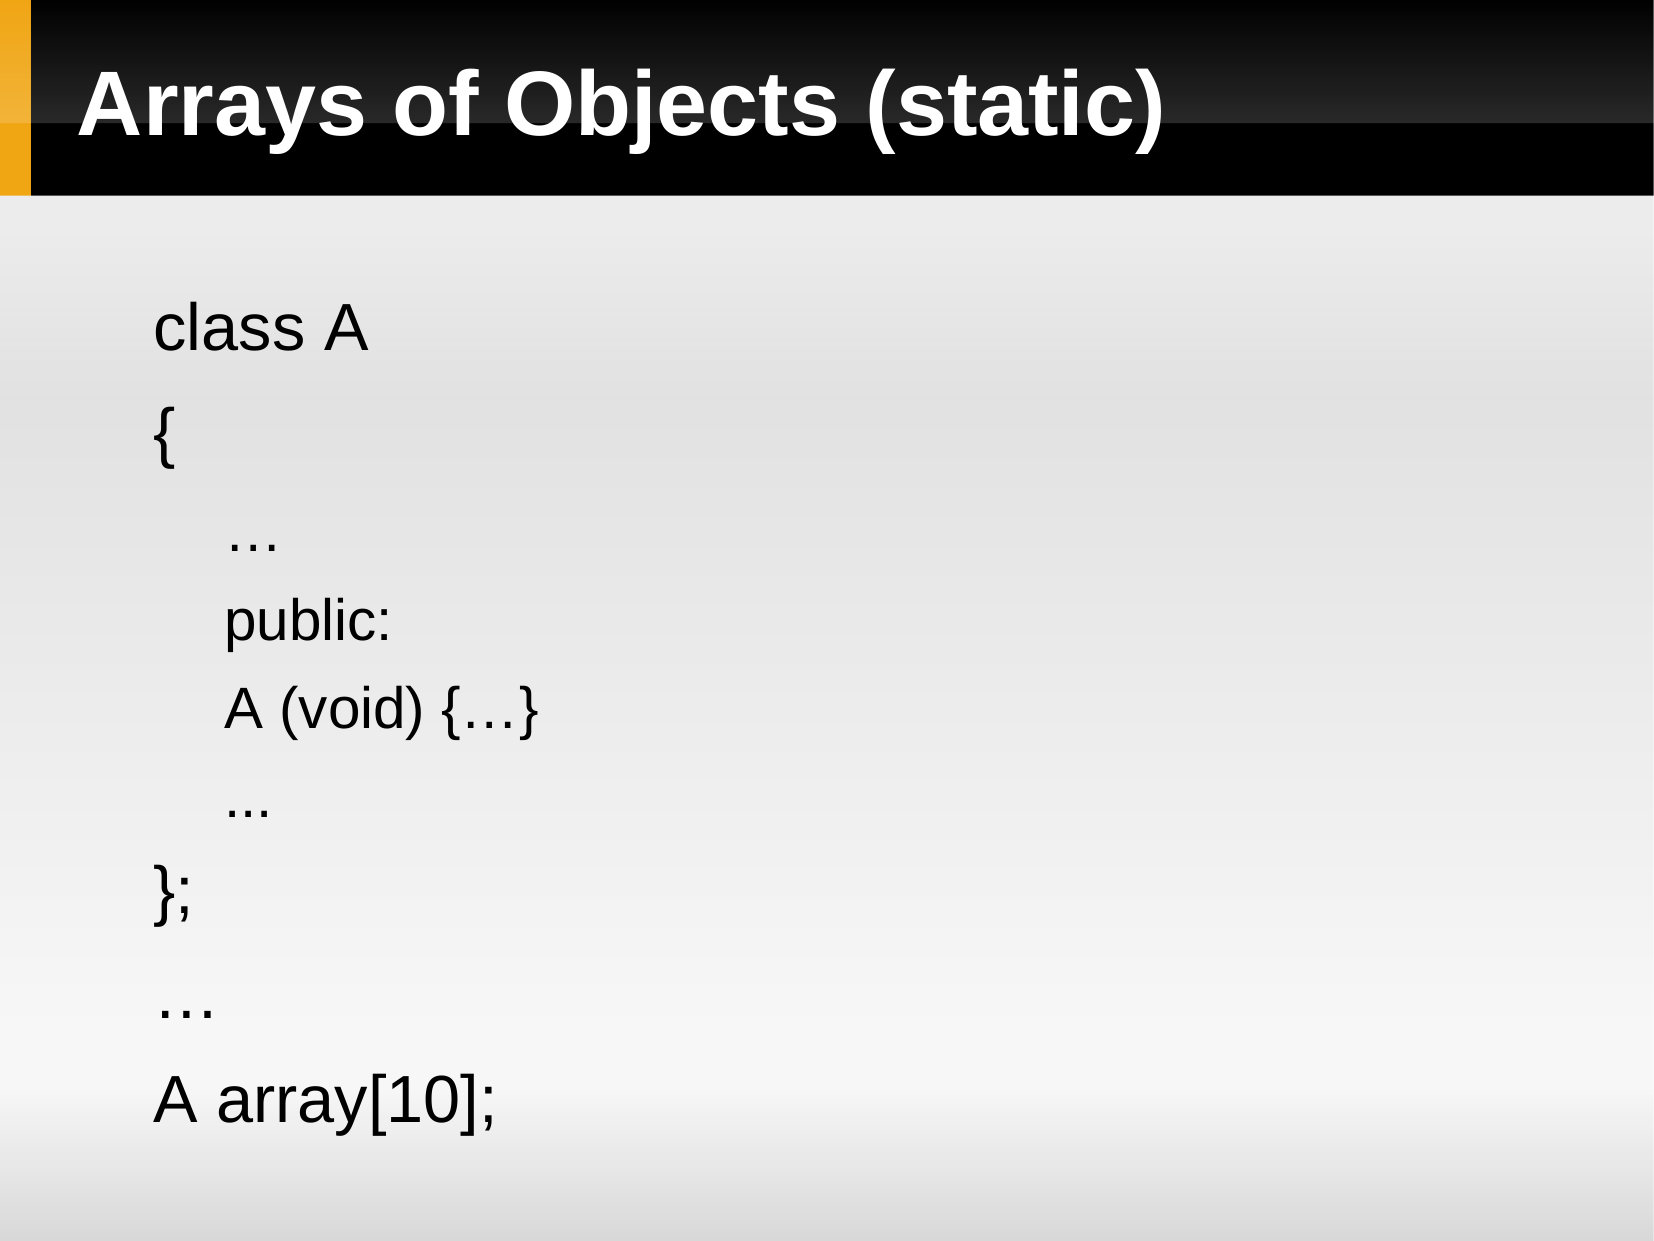

# Arrays of Objects (static)
class A
{
…
public:
A (void) {…}
...
};
…
A array[10];